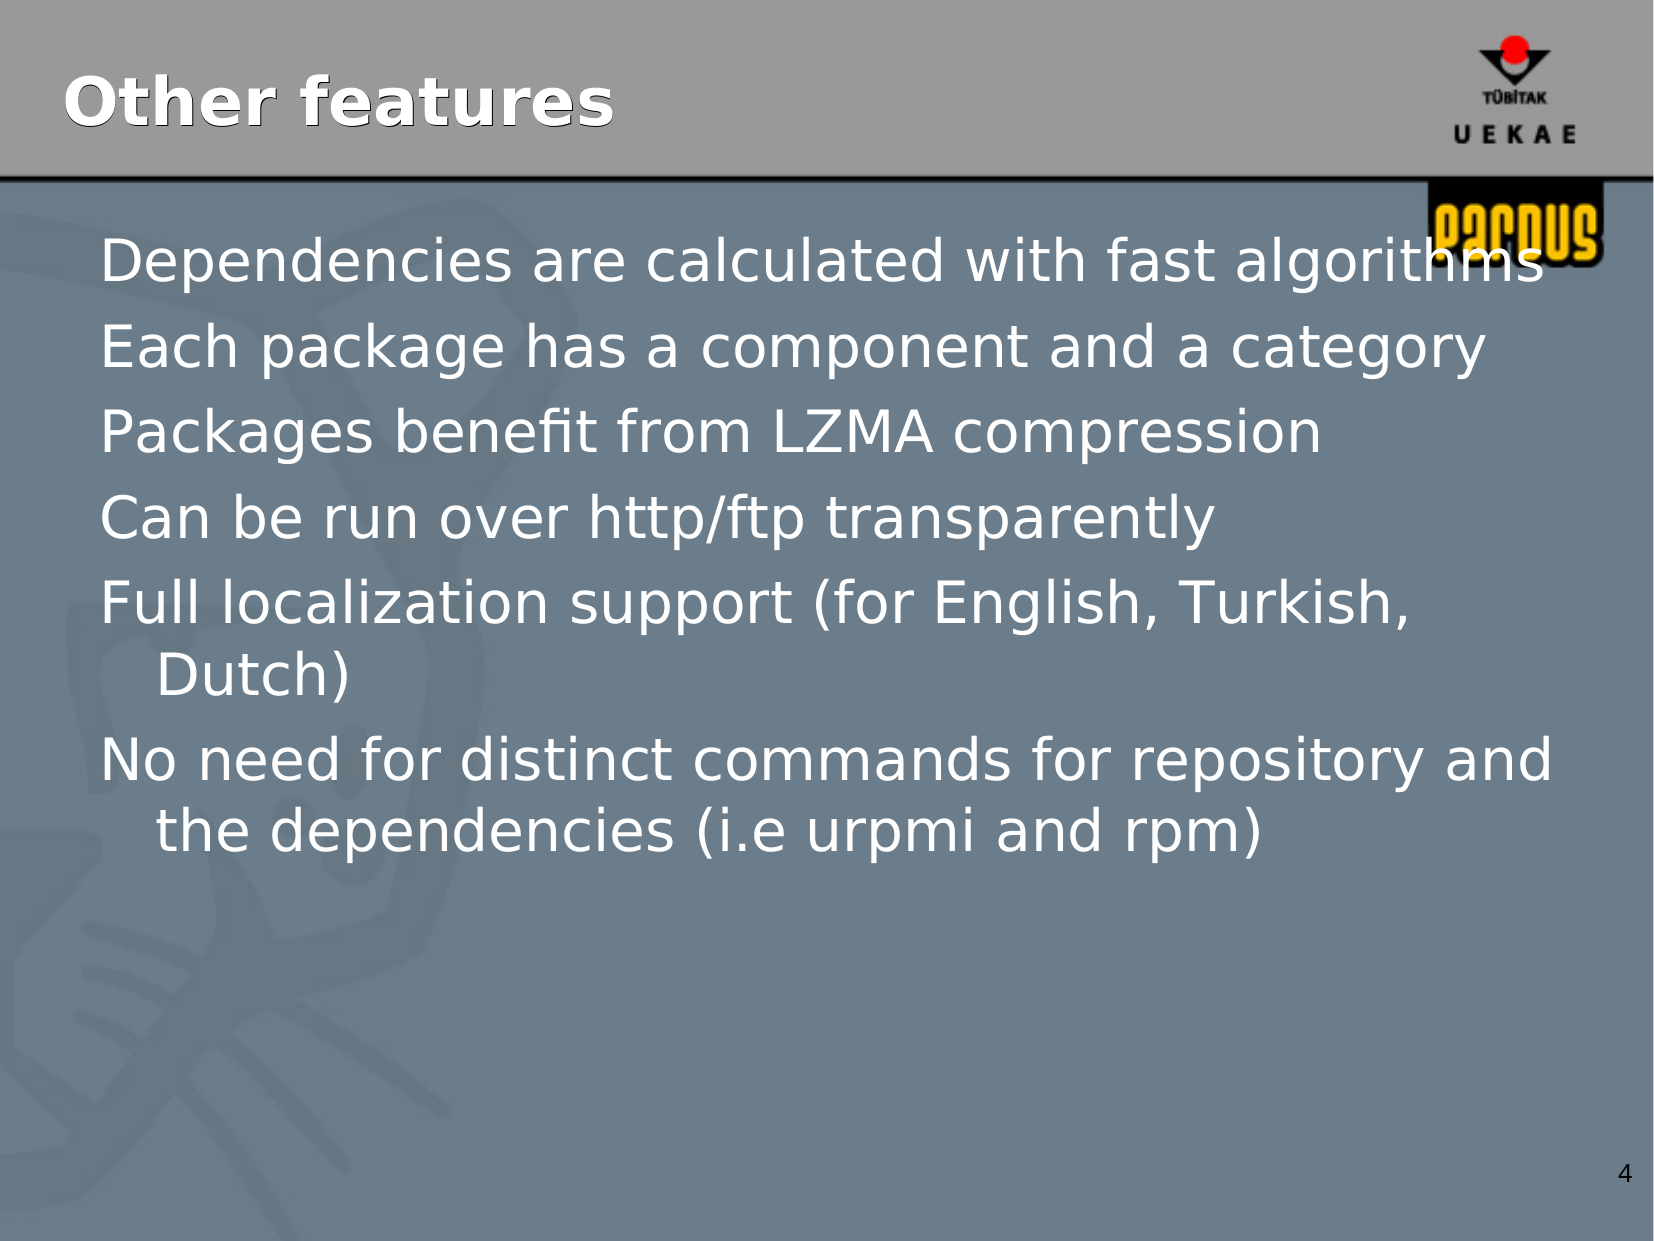

# Other features
Dependencies are calculated with fast algorithms
Each package has a component and a category
Packages benefit from LZMA compression
Can be run over http/ftp transparently
Full localization support (for English, Turkish, Dutch)
No need for distinct commands for repository and the dependencies (i.e urpmi and rpm)